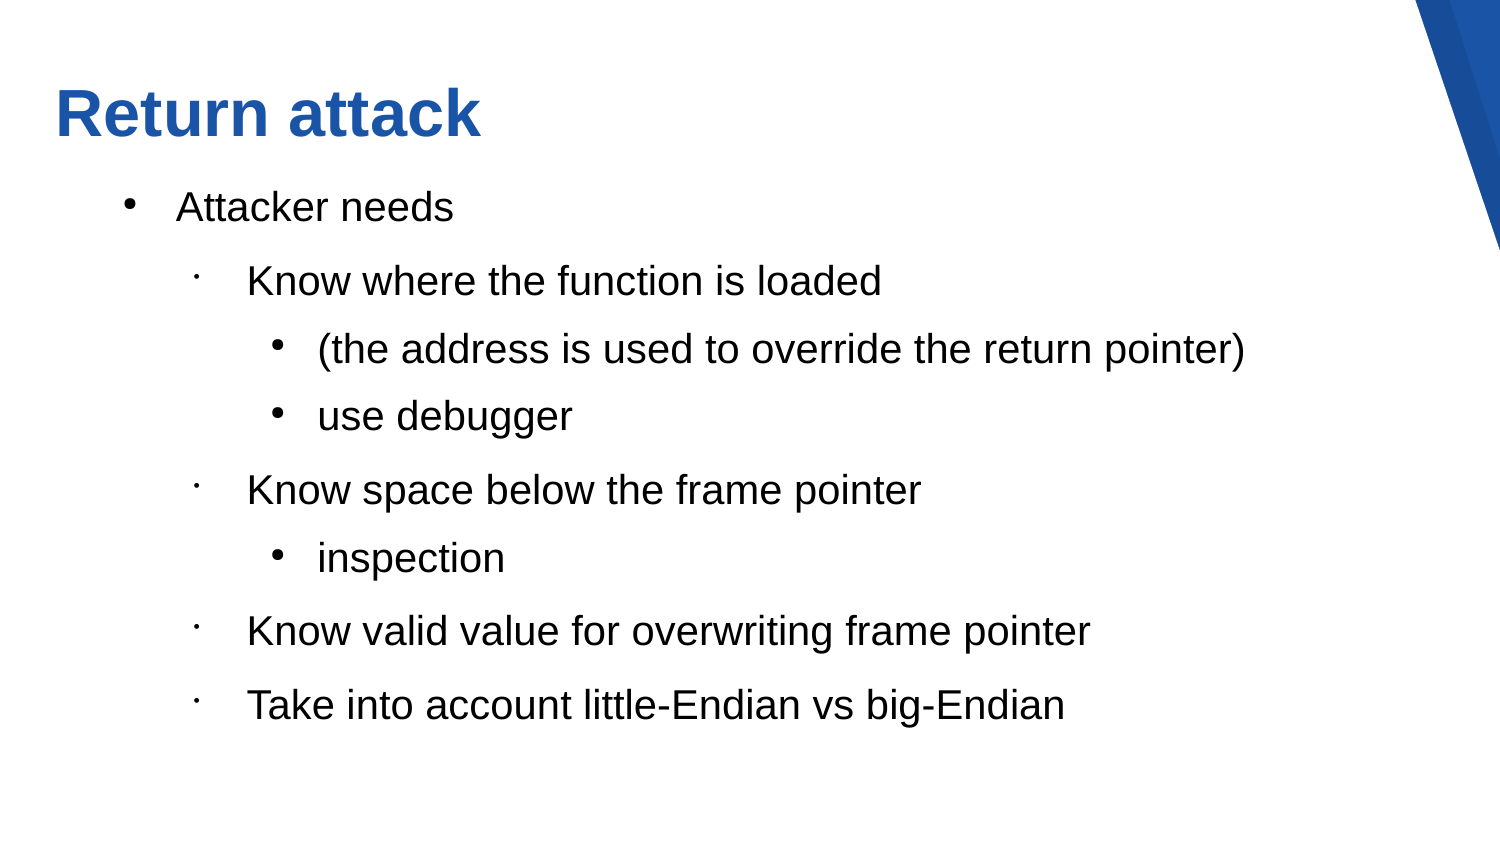

Return attack
# Attacker needs
Know where the function is loaded
(the address is used to override the return pointer)
use debugger
Know space below the frame pointer
inspection
Know valid value for overwriting frame pointer
Take into account little-Endian vs big-Endian